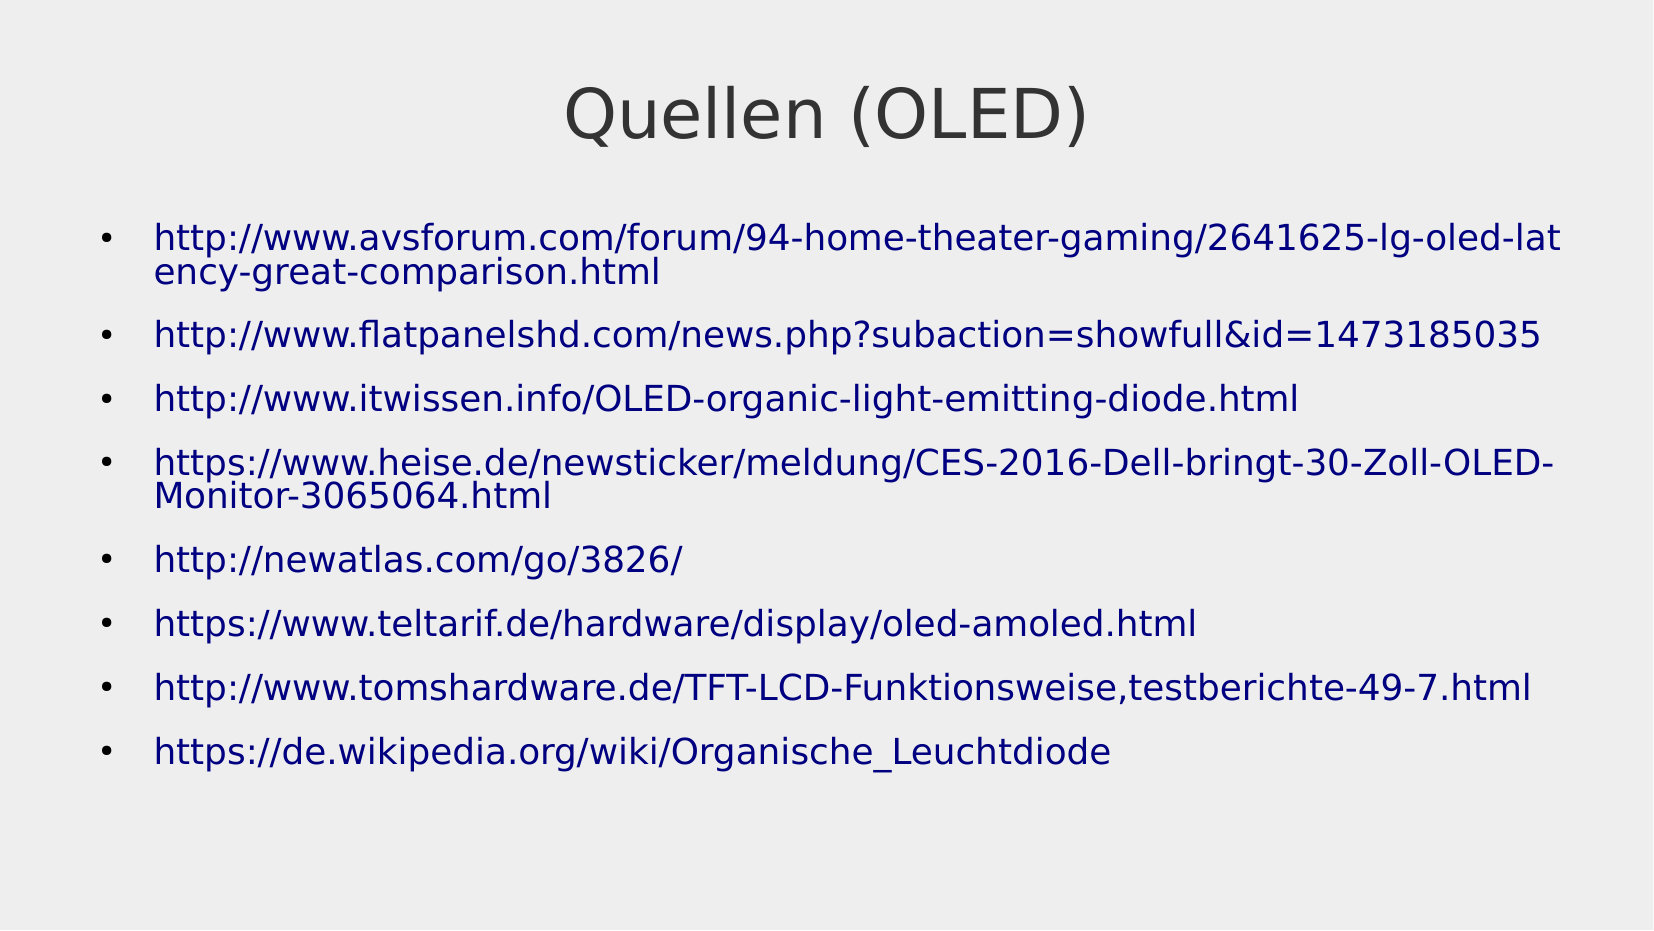

# Quellen (OLED)
http://www.avsforum.com/forum/94-home-theater-gaming/2641625-lg-oled-latency-great-comparison.html
http://www.flatpanelshd.com/news.php?subaction=showfull&id=1473185035
http://www.itwissen.info/OLED-organic-light-emitting-diode.html
https://www.heise.de/newsticker/meldung/CES-2016-Dell-bringt-30-Zoll-OLED-Monitor-3065064.html
http://newatlas.com/go/3826/
https://www.teltarif.de/hardware/display/oled-amoled.html
http://www.tomshardware.de/TFT-LCD-Funktionsweise,testberichte-49-7.html
https://de.wikipedia.org/wiki/Organische_Leuchtdiode